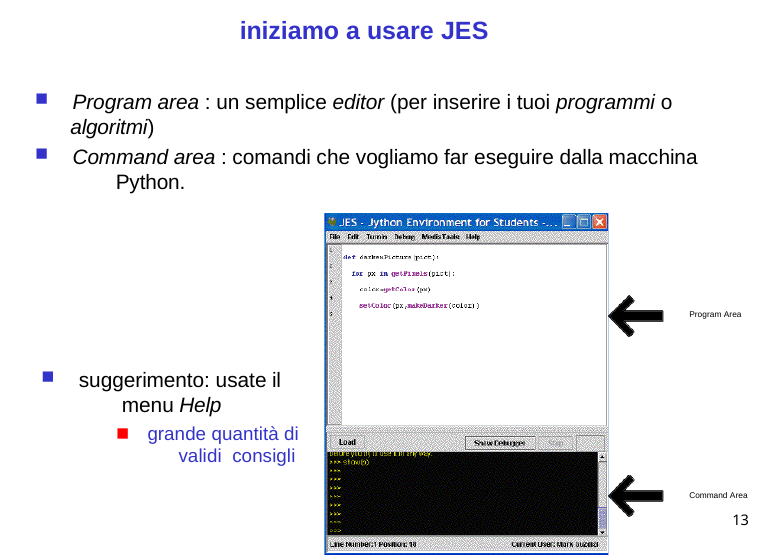

# iniziamo a usare JES
Program area : un semplice editor (per inserire i tuoi programmi o
algoritmi)
Command area : comandi che vogliamo far eseguire dalla macchina Python.
Program Area
suggerimento: usate il menu Help
grande quantità di validi consigli
Command Area
13